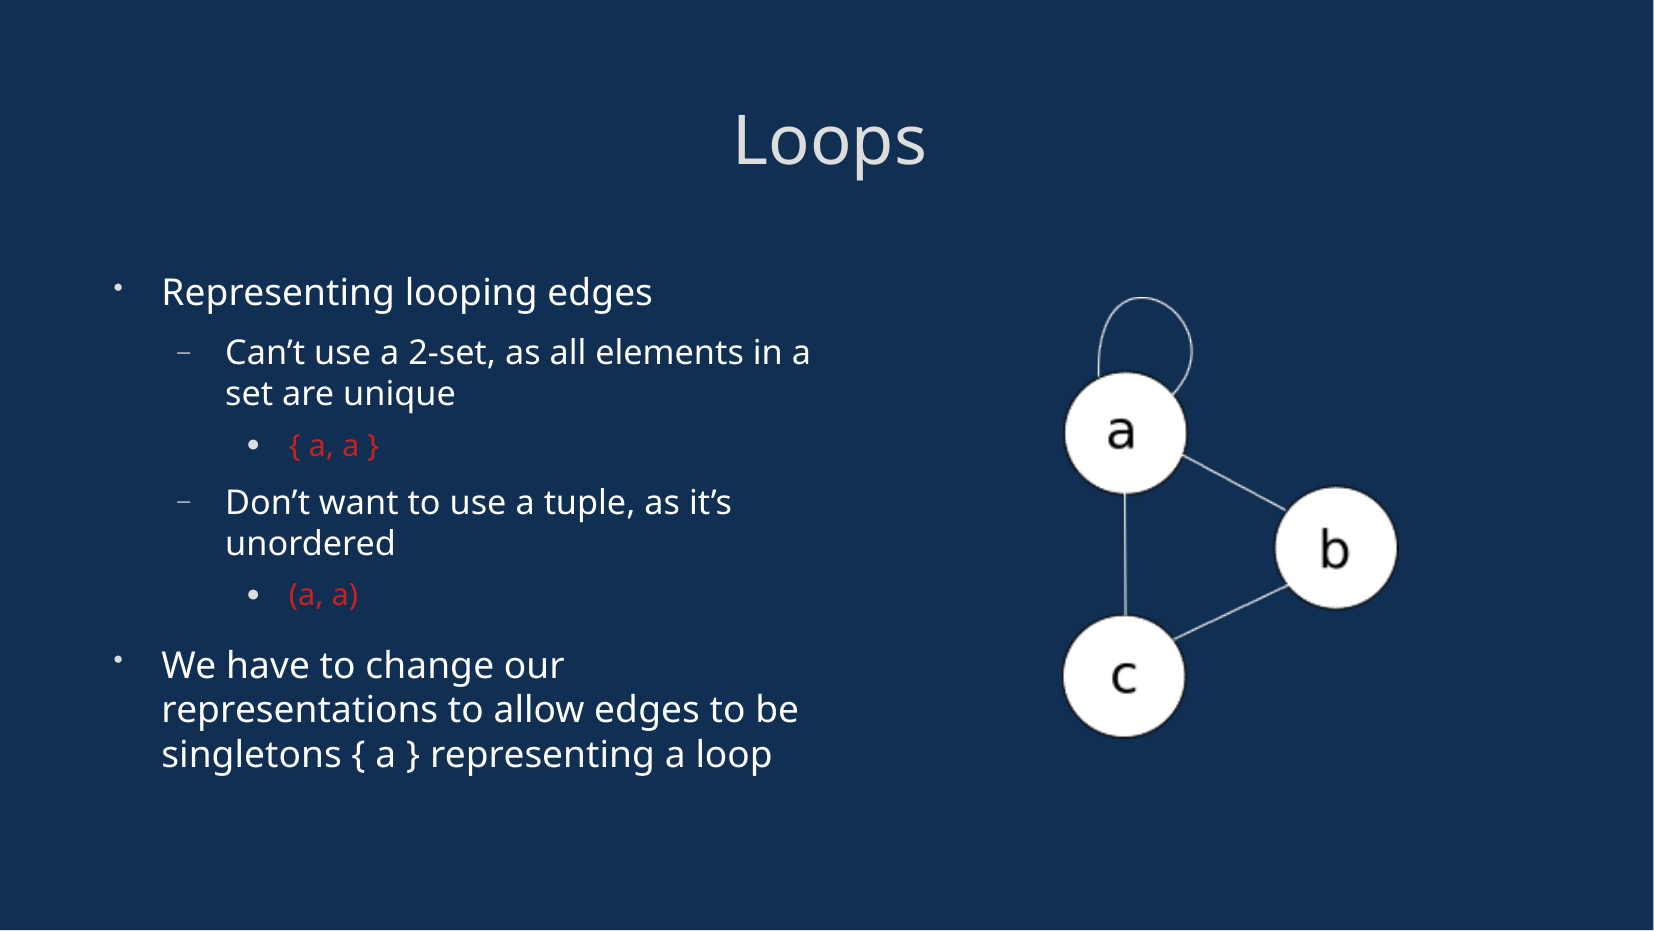

Loops
# Representing looping edges
Can’t use a 2-set, as all elements in a set are unique
{ a, a }
Don’t want to use a tuple, as it’s unordered
(a, a)
We have to change our representations to allow edges to be singletons { a } representing a loop